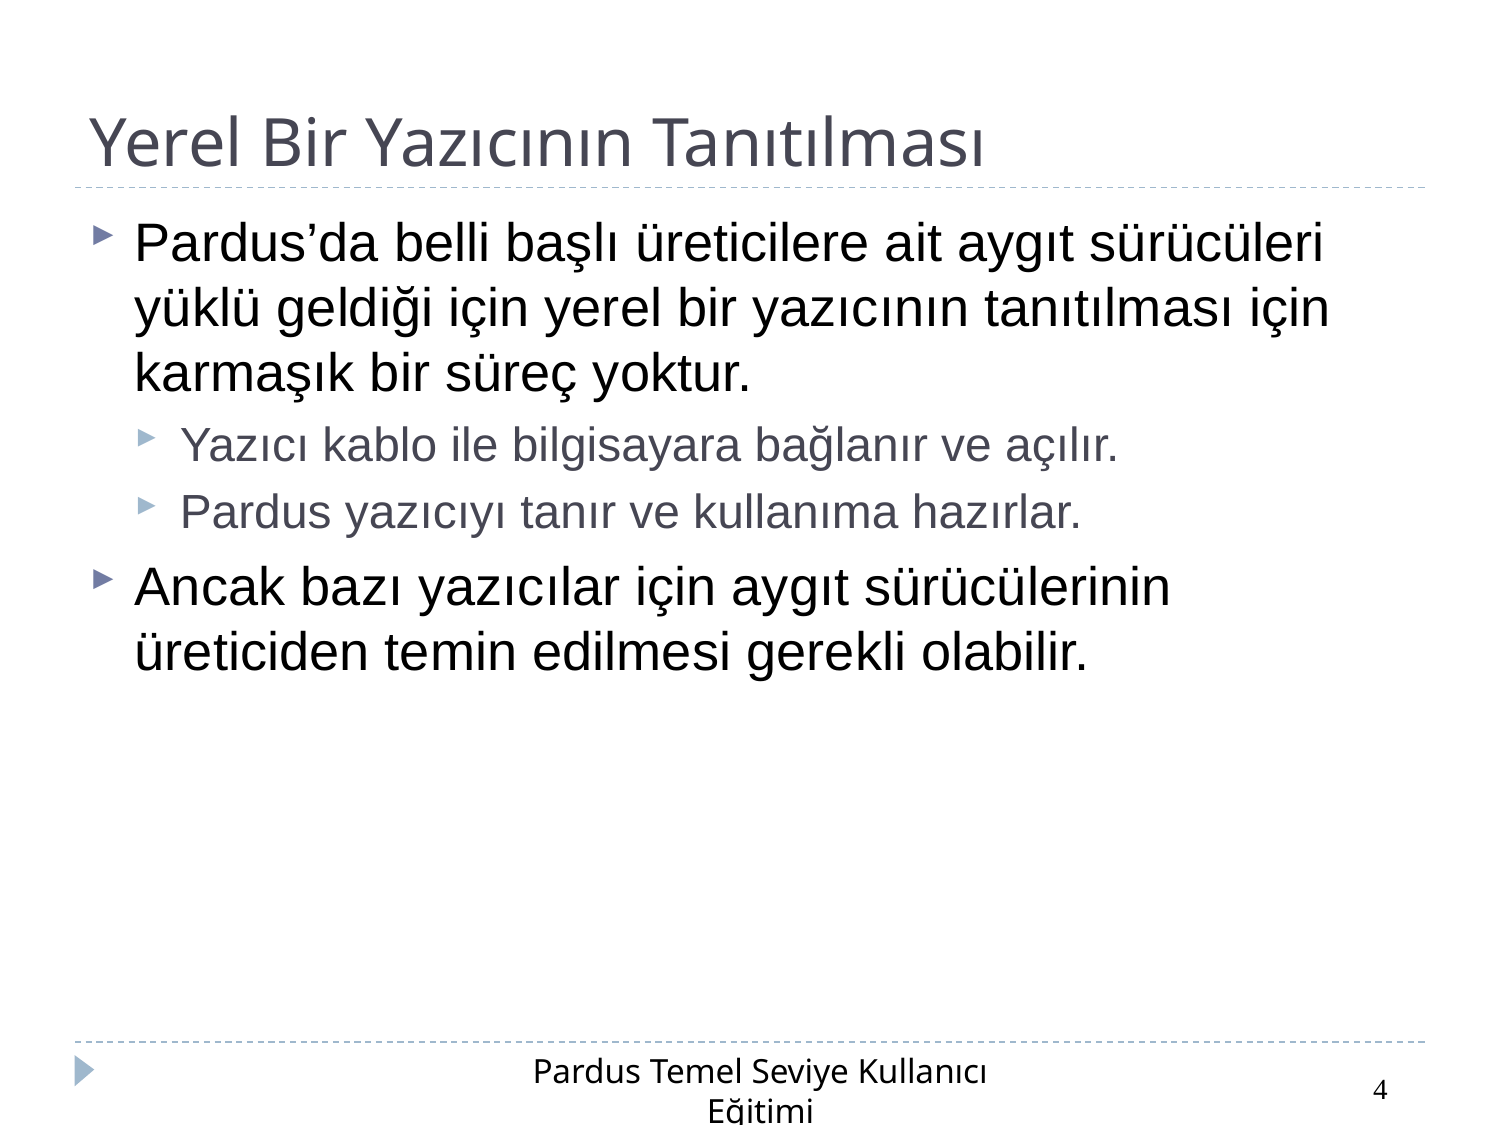

# Yerel Bir Yazıcının Tanıtılması
Pardus’da belli başlı üreticilere ait aygıt sürücüleri yüklü geldiği için yerel bir yazıcının tanıtılması için karmaşık bir süreç yoktur.
Yazıcı kablo ile bilgisayara bağlanır ve açılır.
Pardus yazıcıyı tanır ve kullanıma hazırlar.
Ancak bazı yazıcılar için aygıt sürücülerinin üreticiden temin edilmesi gerekli olabilir.